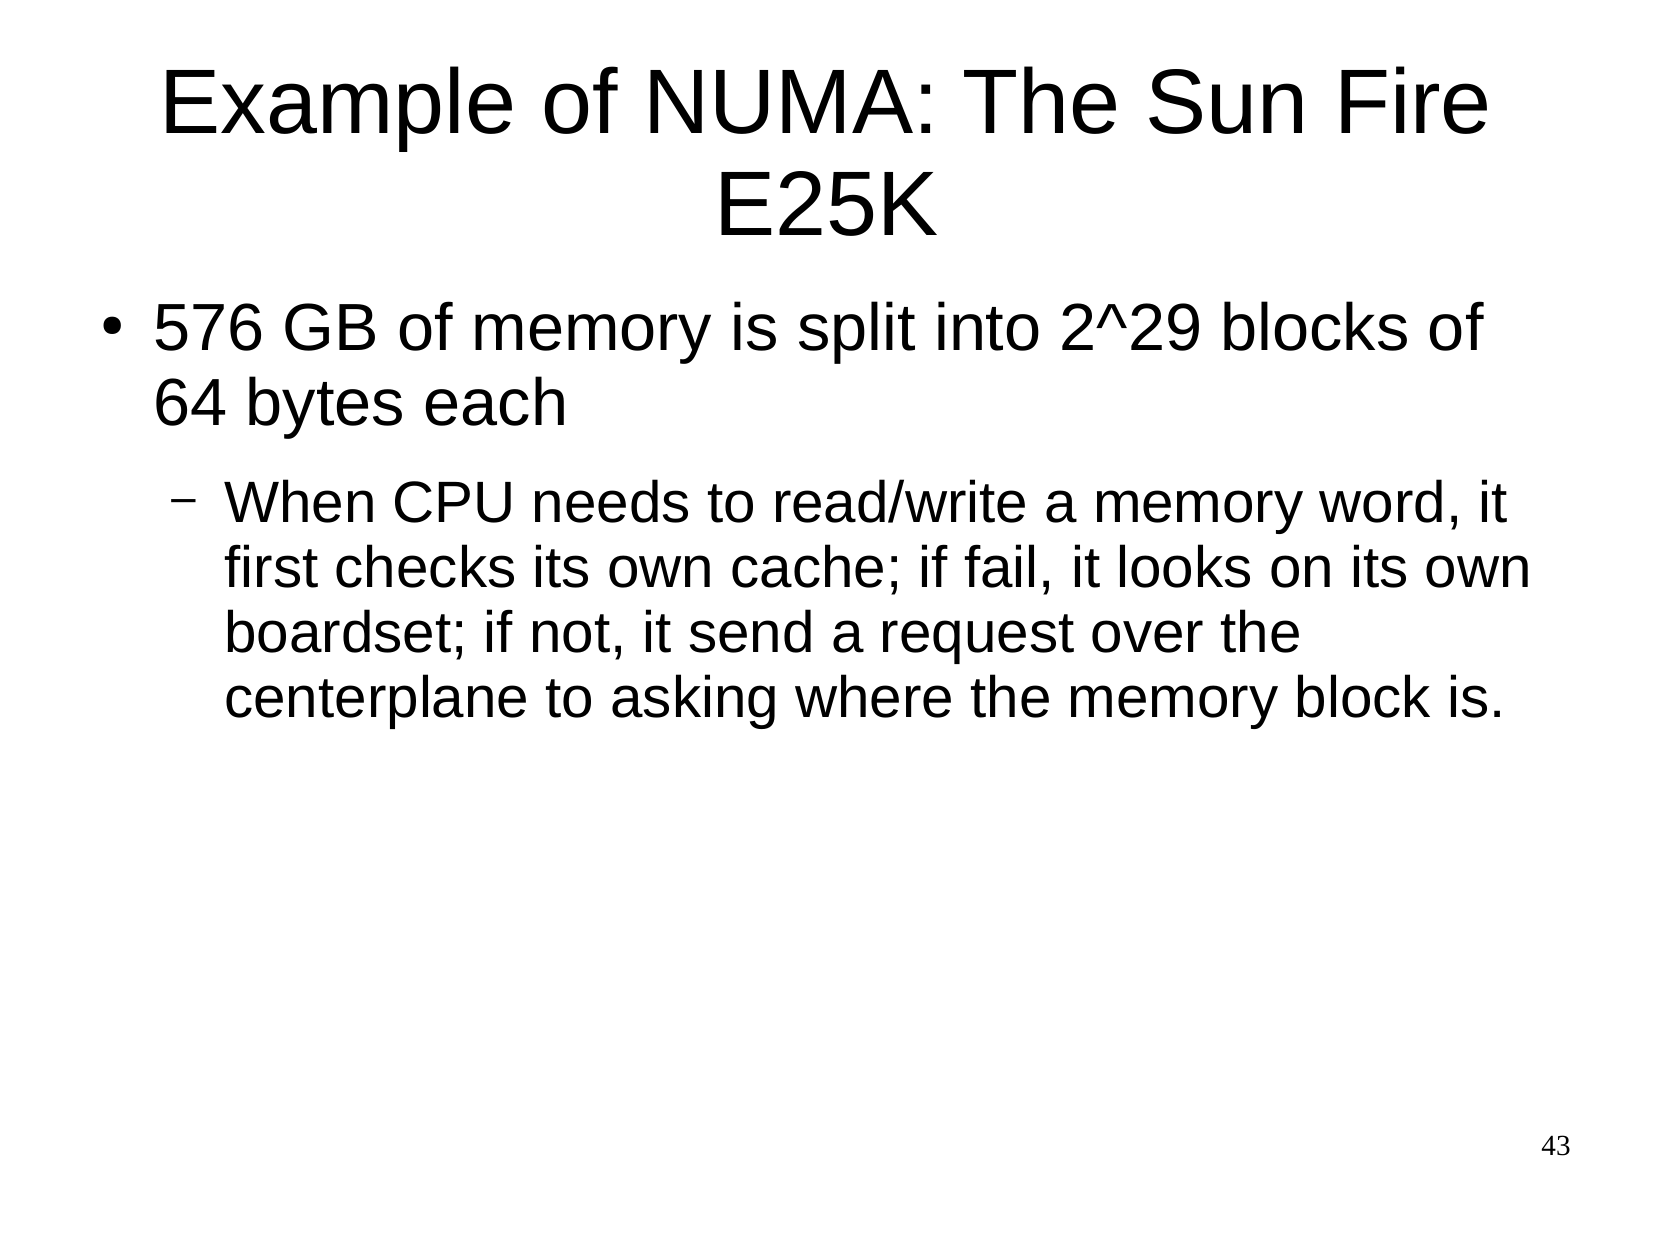

# Example of NUMA: The Sun Fire E25K
576 GB of memory is split into 2^29 blocks of 64 bytes each
When CPU needs to read/write a memory word, it first checks its own cache; if fail, it looks on its own boardset; if not, it send a request over the centerplane to asking where the memory block is.
43